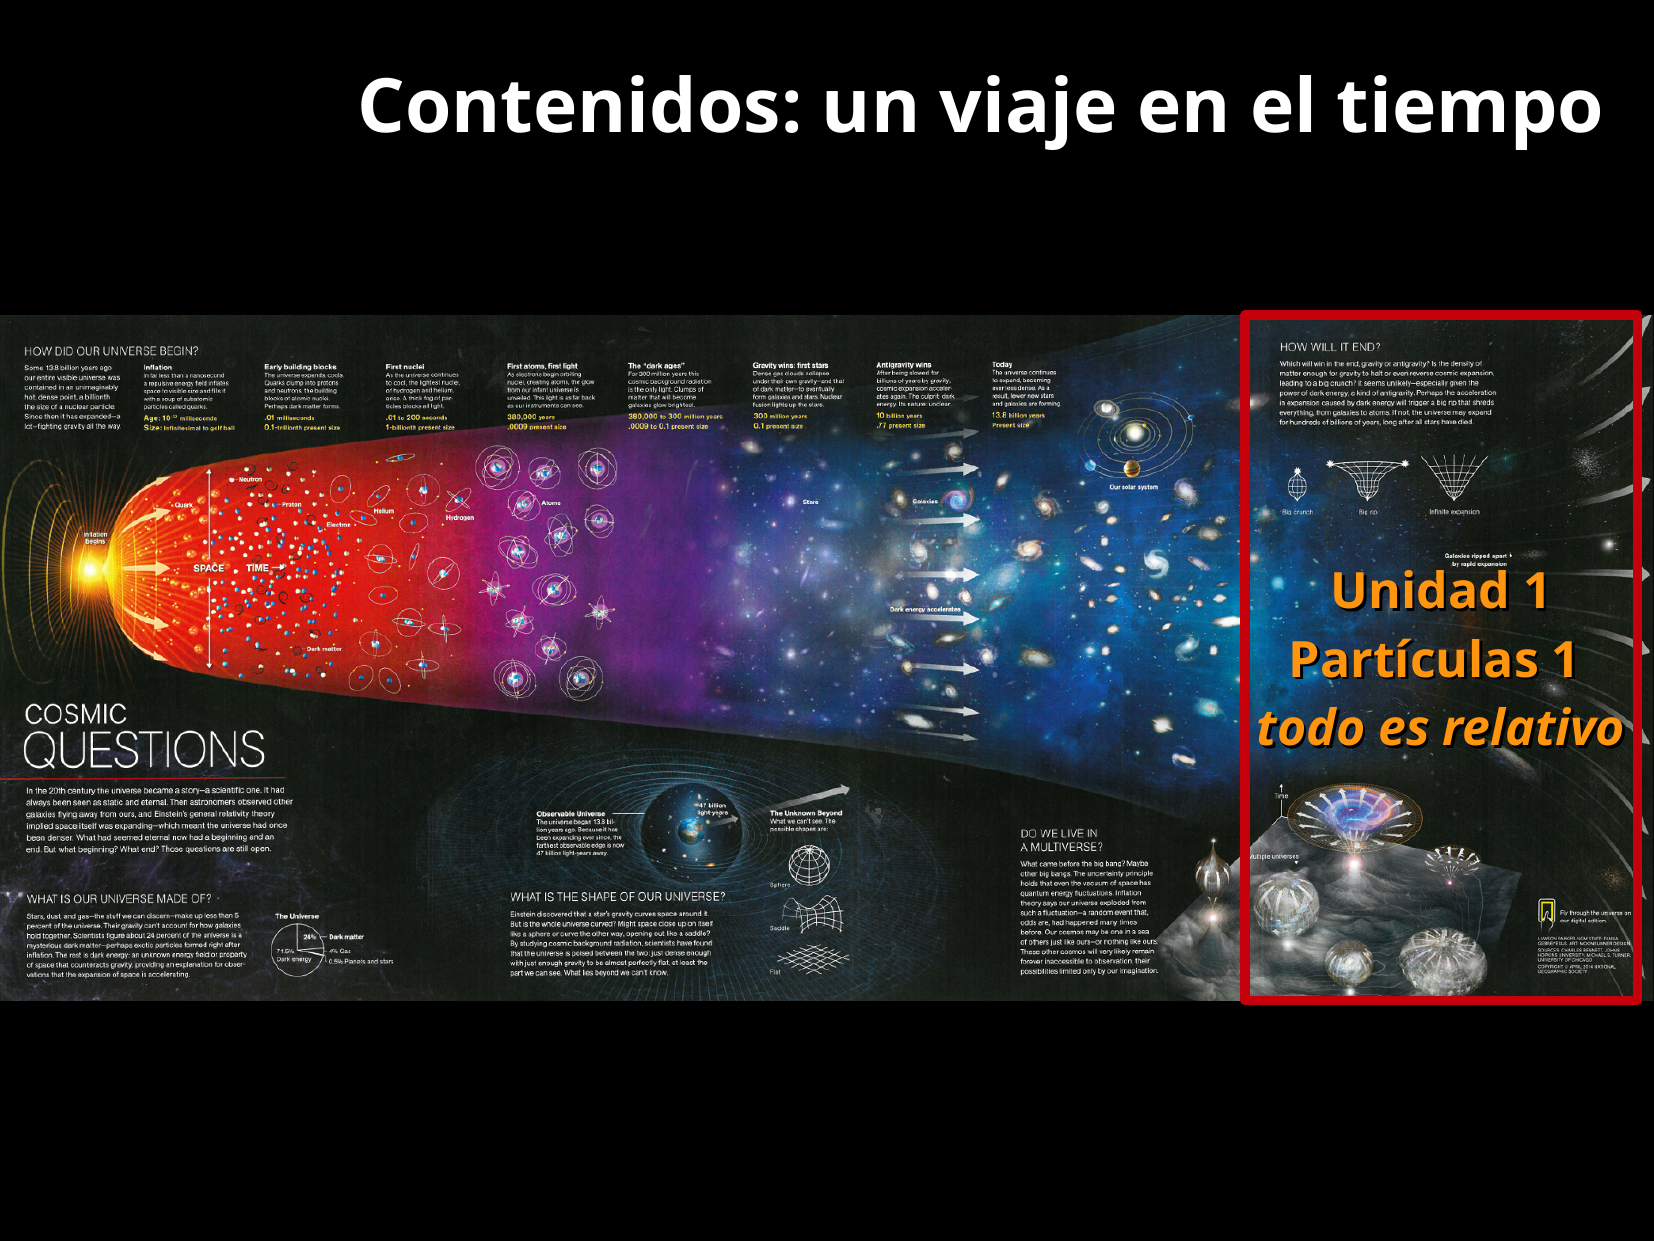

# Contenidos: un viaje en el tiempo
Unidad 1
Partículas 1
todo es relativo
Ago 16, 2018
Asorey IPAC 2018 U01C01 01/16
15